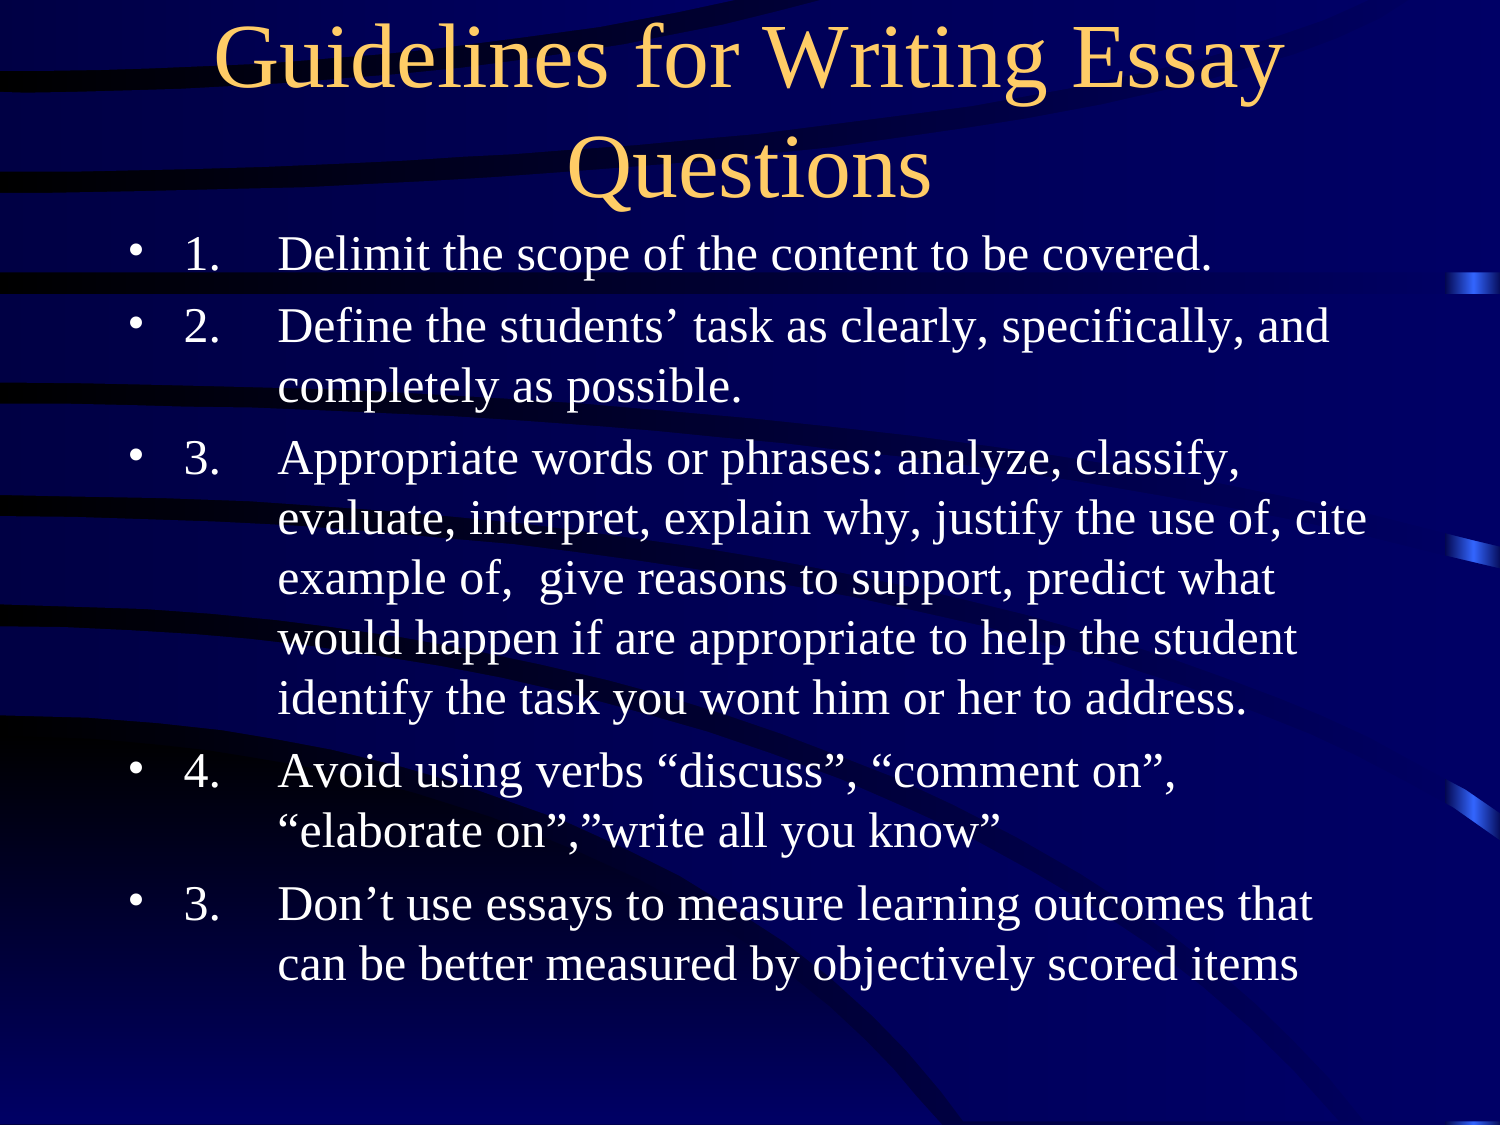

# Guidelines for Writing Essay Questions
1. 	Delimit the scope of the content to be covered.
2. 	Define the students’ task as clearly, specifically, and 	completely as possible.
3.	Appropriate words or phrases: analyze, classify, 		evaluate, interpret, explain why, justify the use of, cite 	example of, give reasons to support, predict what 		would happen if are appropriate to help the student 		identify the task you wont him or her to address.
4.	Avoid using verbs “discuss”, “comment on”, 		“elaborate on”,”write all you know”
3.	Don’t use essays to measure learning outcomes that 		can be better measured by objectively scored items